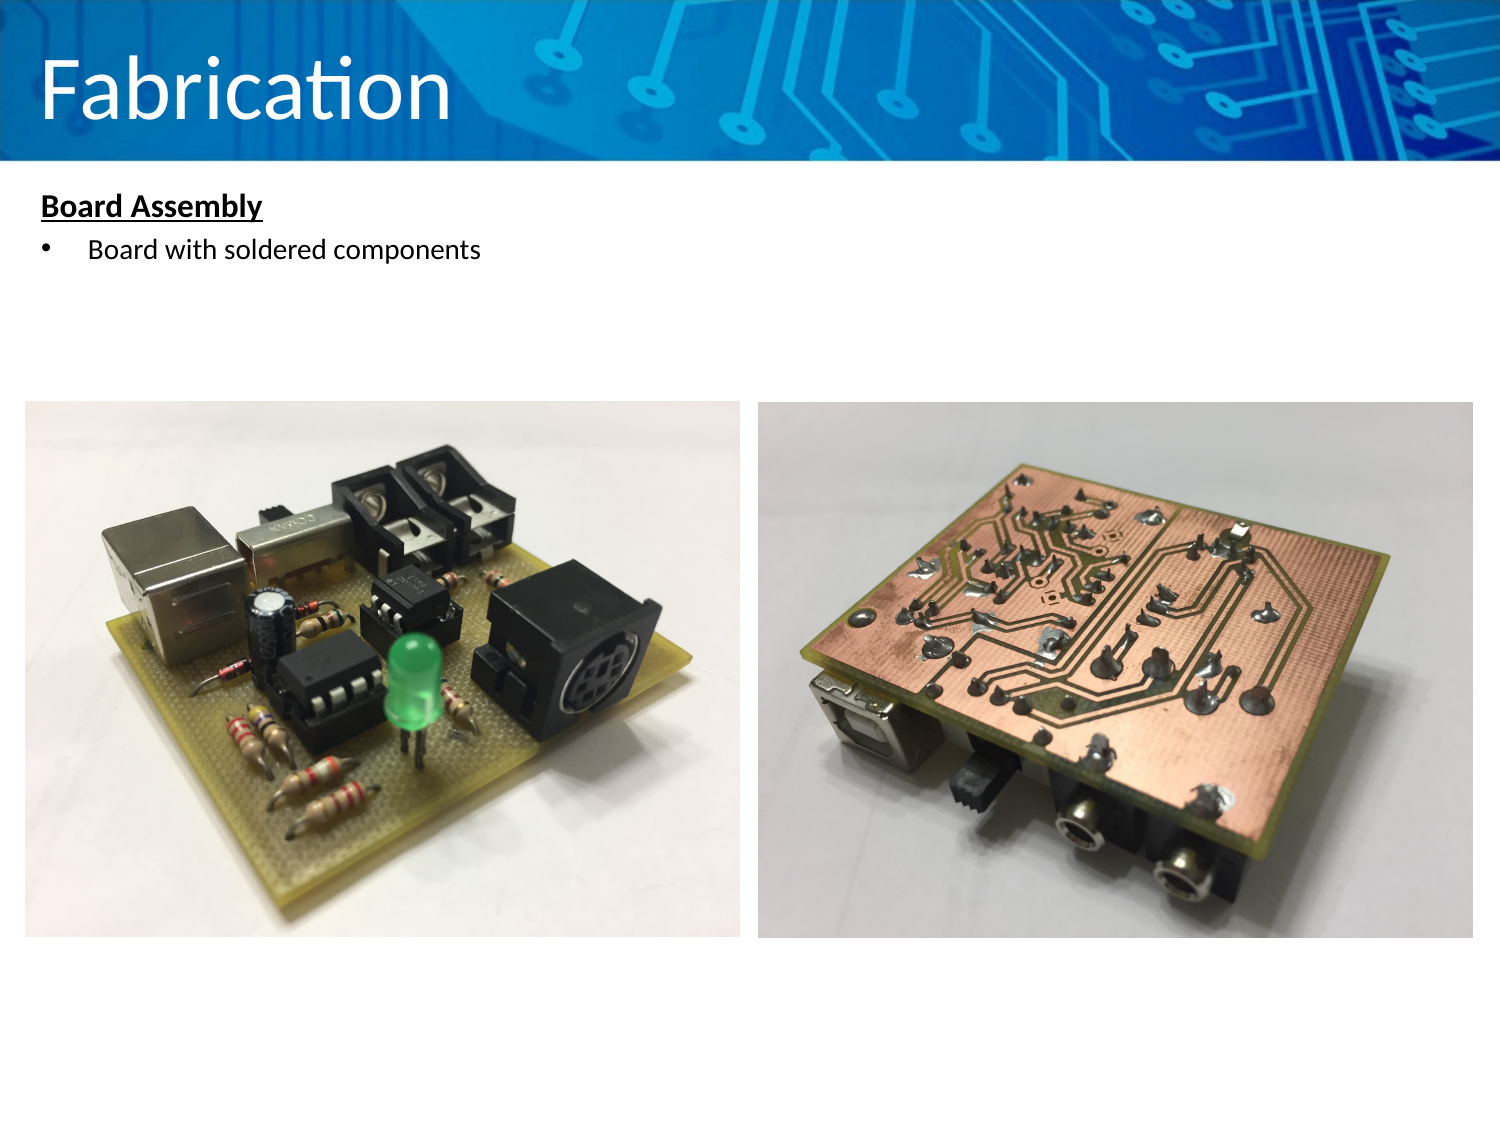

# Fabrication
Board Assembly
Board with soldered components